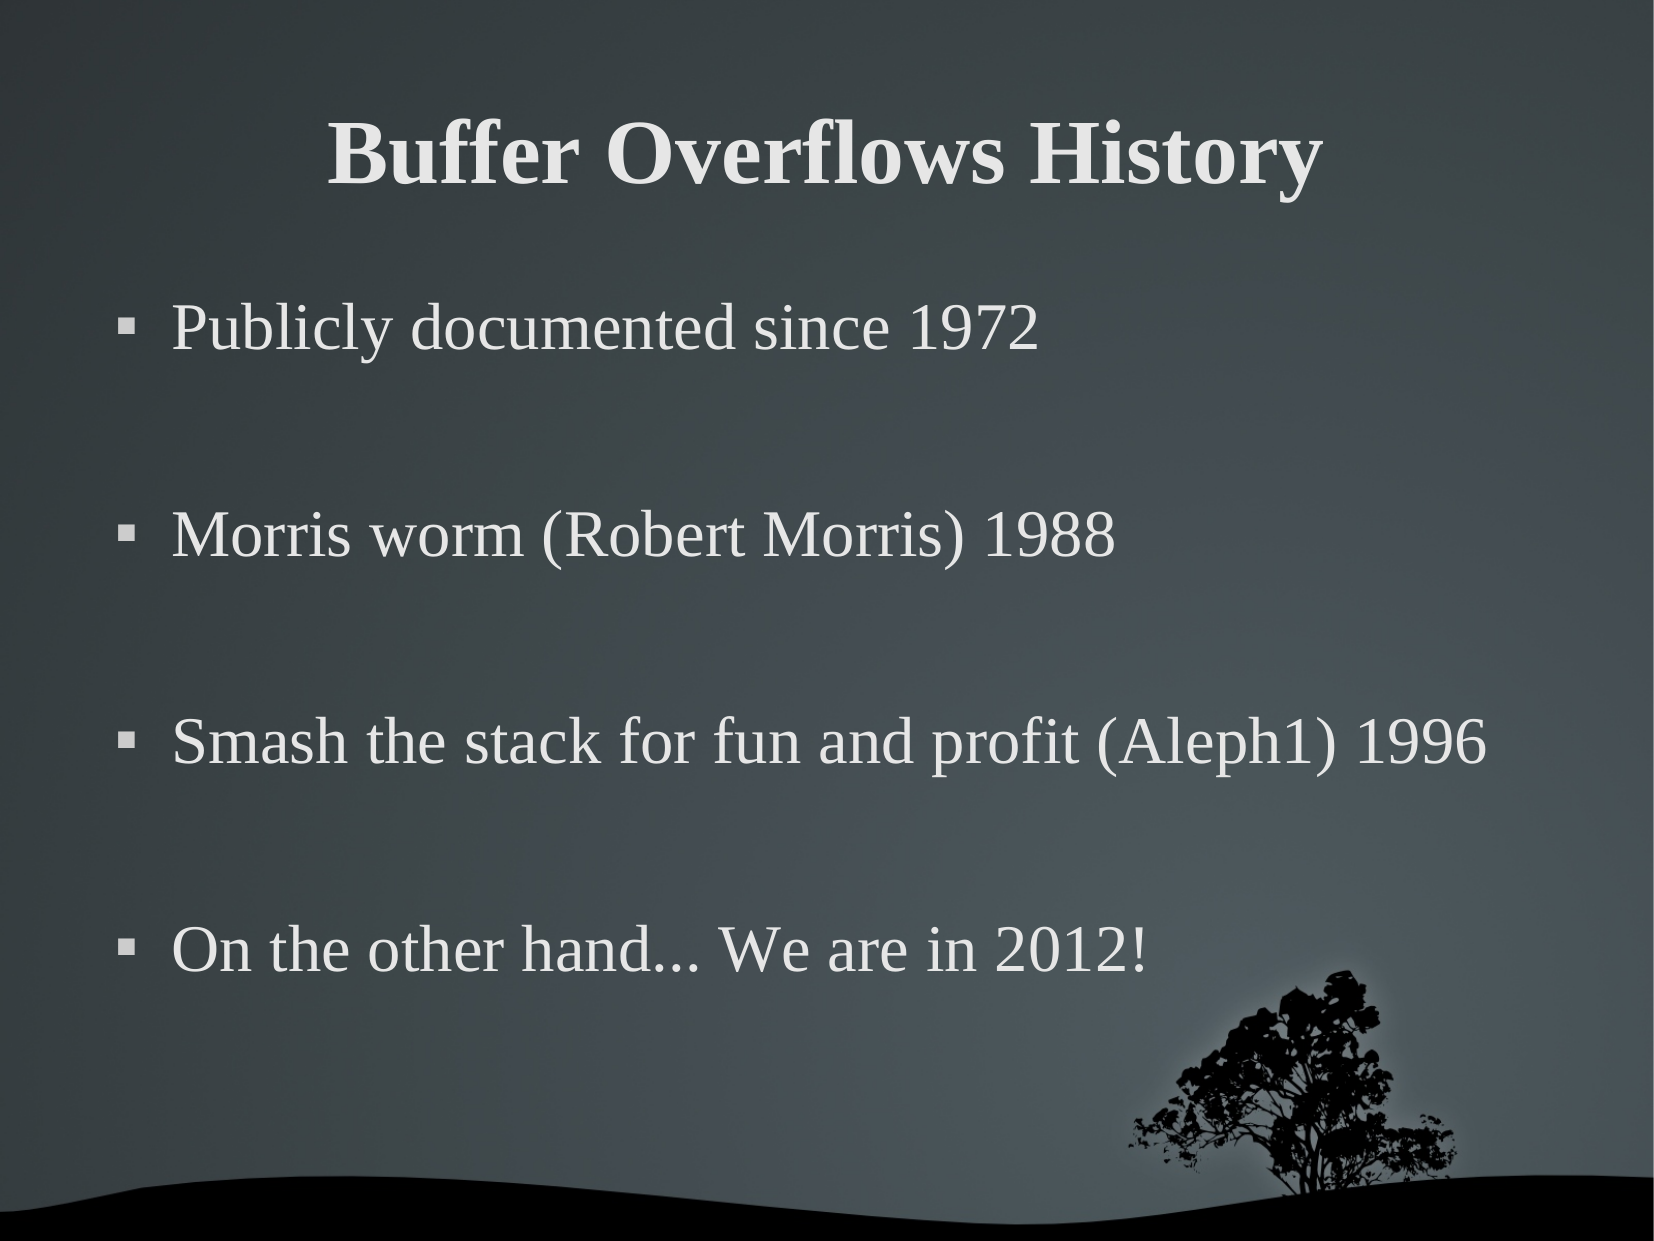

# Buffer Overflows History
Publicly documented since 1972
Morris worm (Robert Morris) 1988
Smash the stack for fun and profit (Aleph1) 1996
On the other hand... We are in 2012!